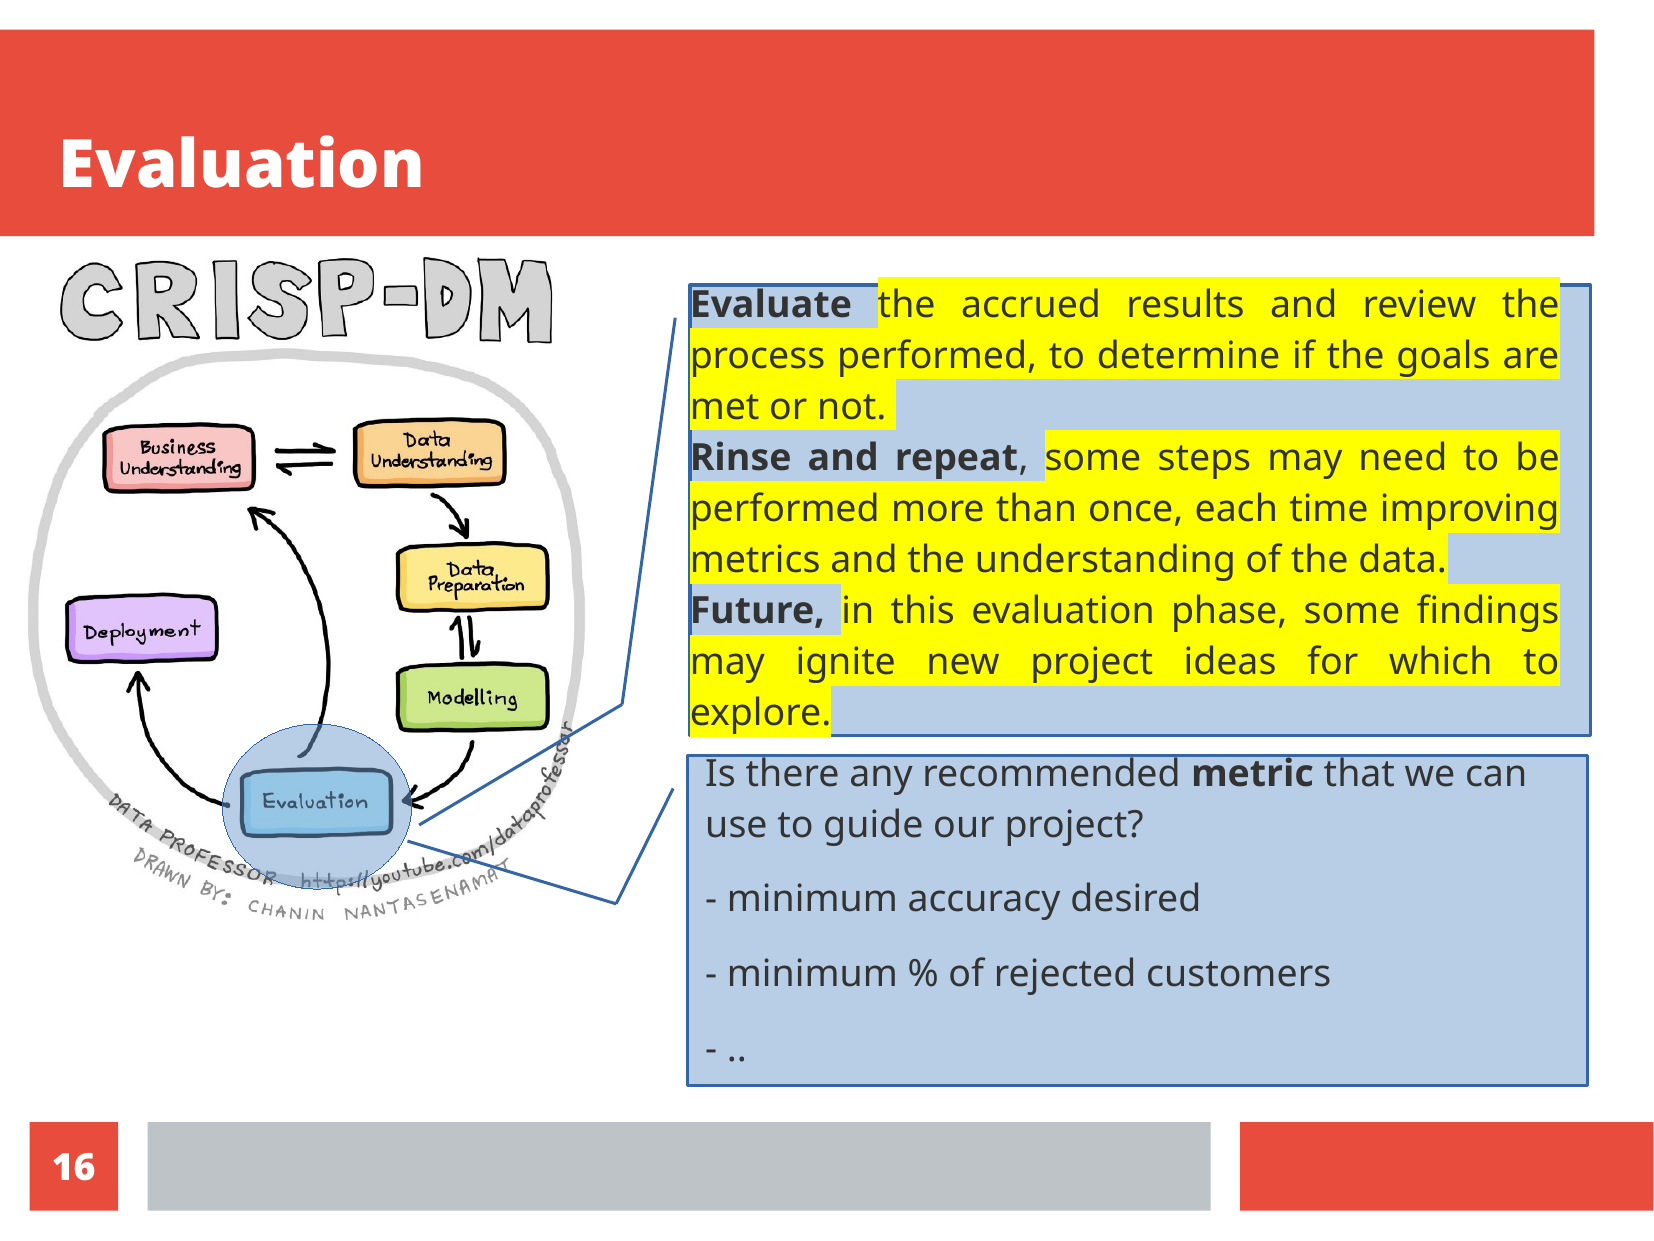

# Evaluation
Evaluate the accrued results and review the process performed, to determine if the goals are met or not.
Rinse and repeat, some steps may need to be performed more than once, each time improving metrics and the understanding of the data.
Future, in this evaluation phase, some findings may ignite new project ideas for which to explore.
Is there any recommended metric that we can use to guide our project?
- minimum accuracy desired
- minimum % of rejected customers
- ..
16